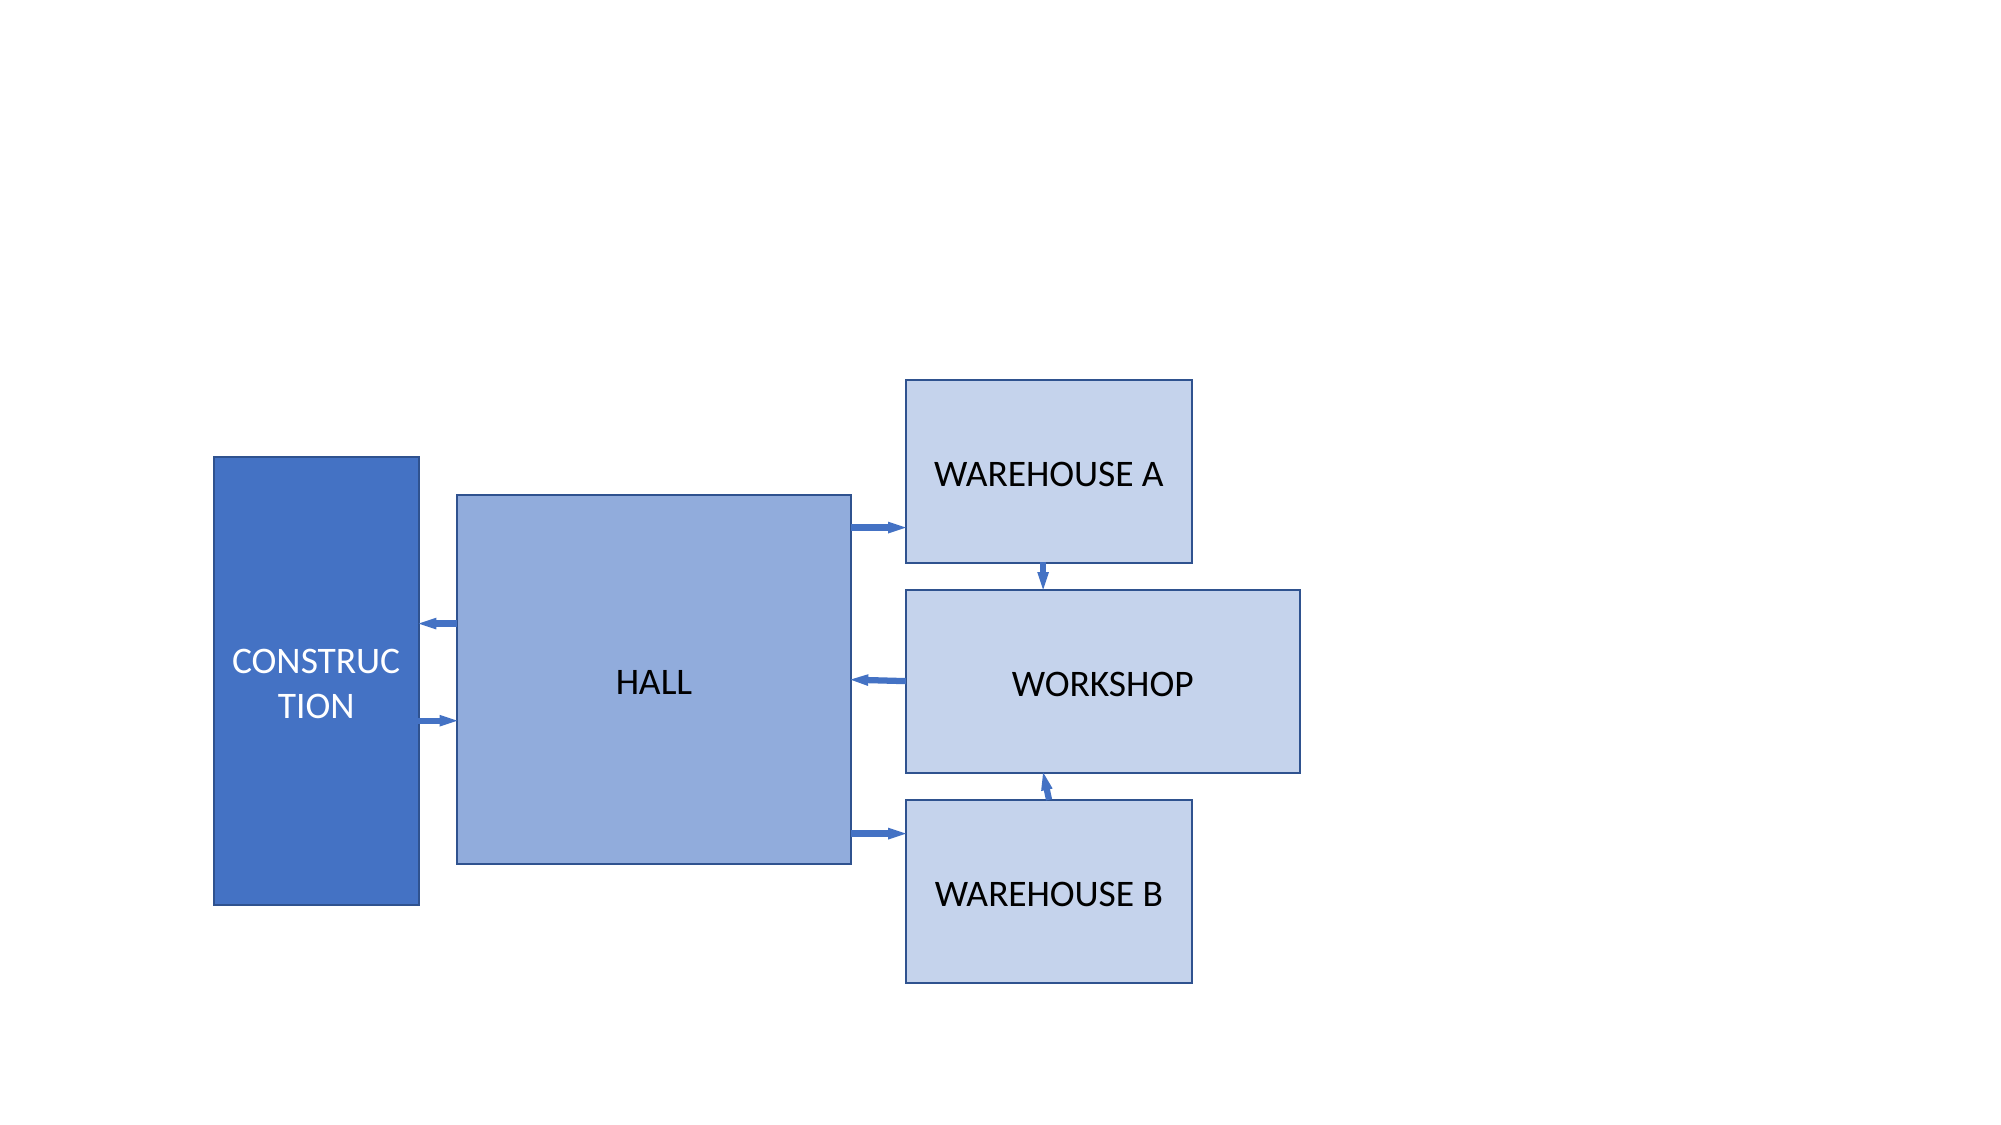

#
WAREHOUSE A
CONSTRUCTION
HALL
WORKSHOP
WAREHOUSE B